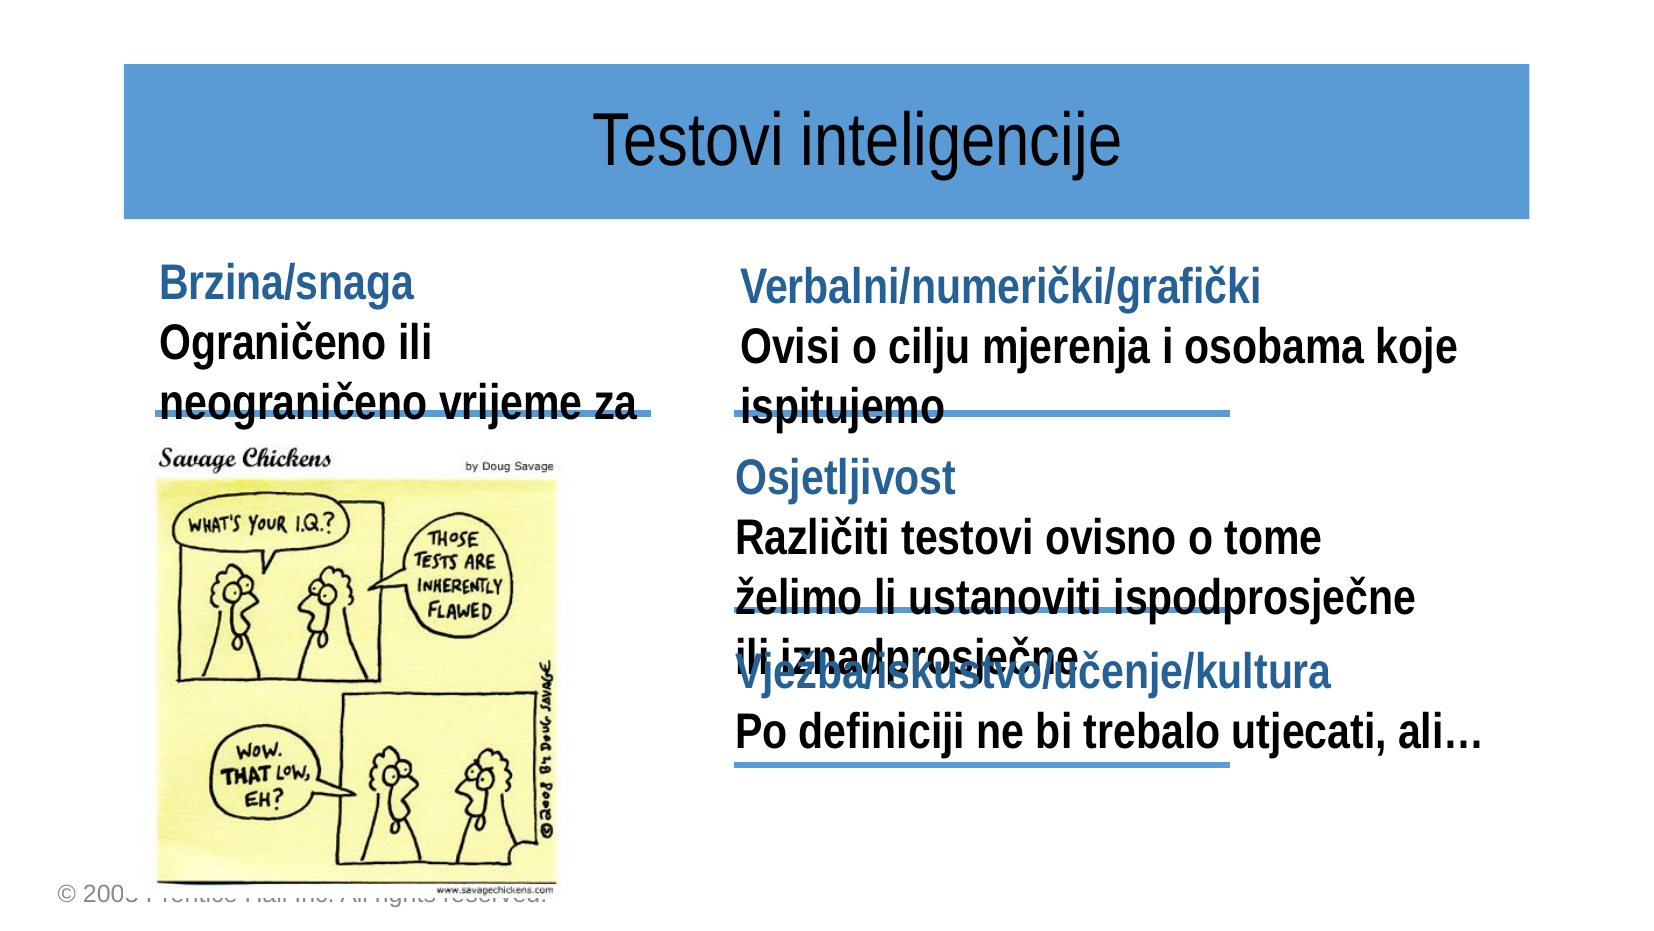

# Testovi inteligencije
Brzina/snaga
Ograničeno ili neograničeno vrijeme za rješavanje
Verbalni/numerički/grafički
Ovisi o cilju mjerenja i osobama koje ispitujemo
Osjetljivost
Različiti testovi ovisno o tome želimo li ustanoviti ispodprosječne ili iznadprosječne
Vježba/iskustvo/učenje/kultura
Po definiciji ne bi trebalo utjecati, ali…
© 2003 Prentice Hall Inc. All rights reserved.